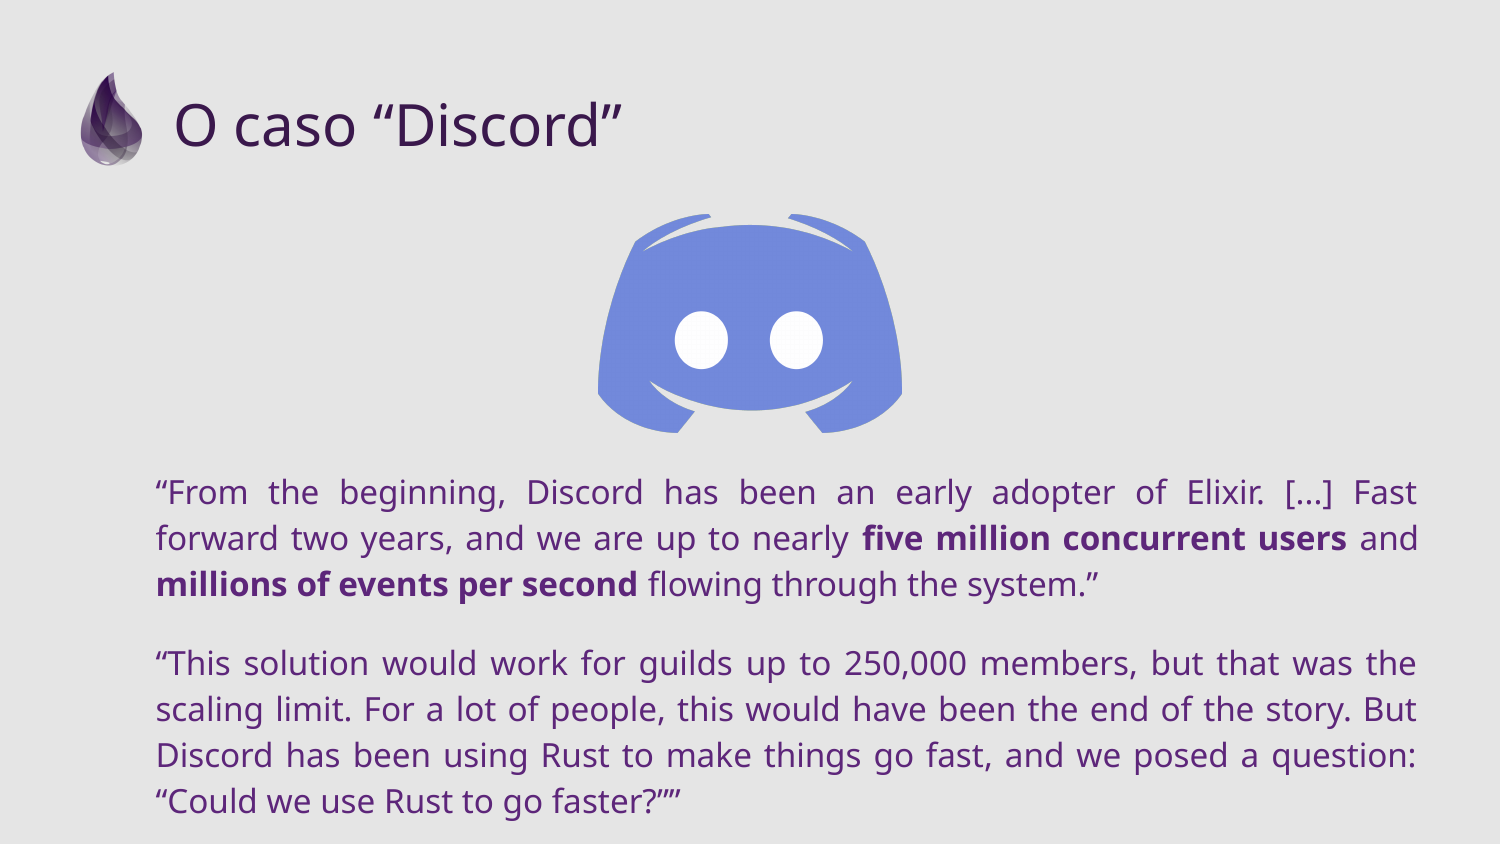

# O caso “Discord”
“From the beginning, Discord has been an early adopter of Elixir. [...] Fast forward two years, and we are up to nearly five million concurrent users and millions of events per second flowing through the system.”
“This solution would work for guilds up to 250,000 members, but that was the scaling limit. For a lot of people, this would have been the end of the story. But Discord has been using Rust to make things go fast, and we posed a question: “Could we use Rust to go faster?””